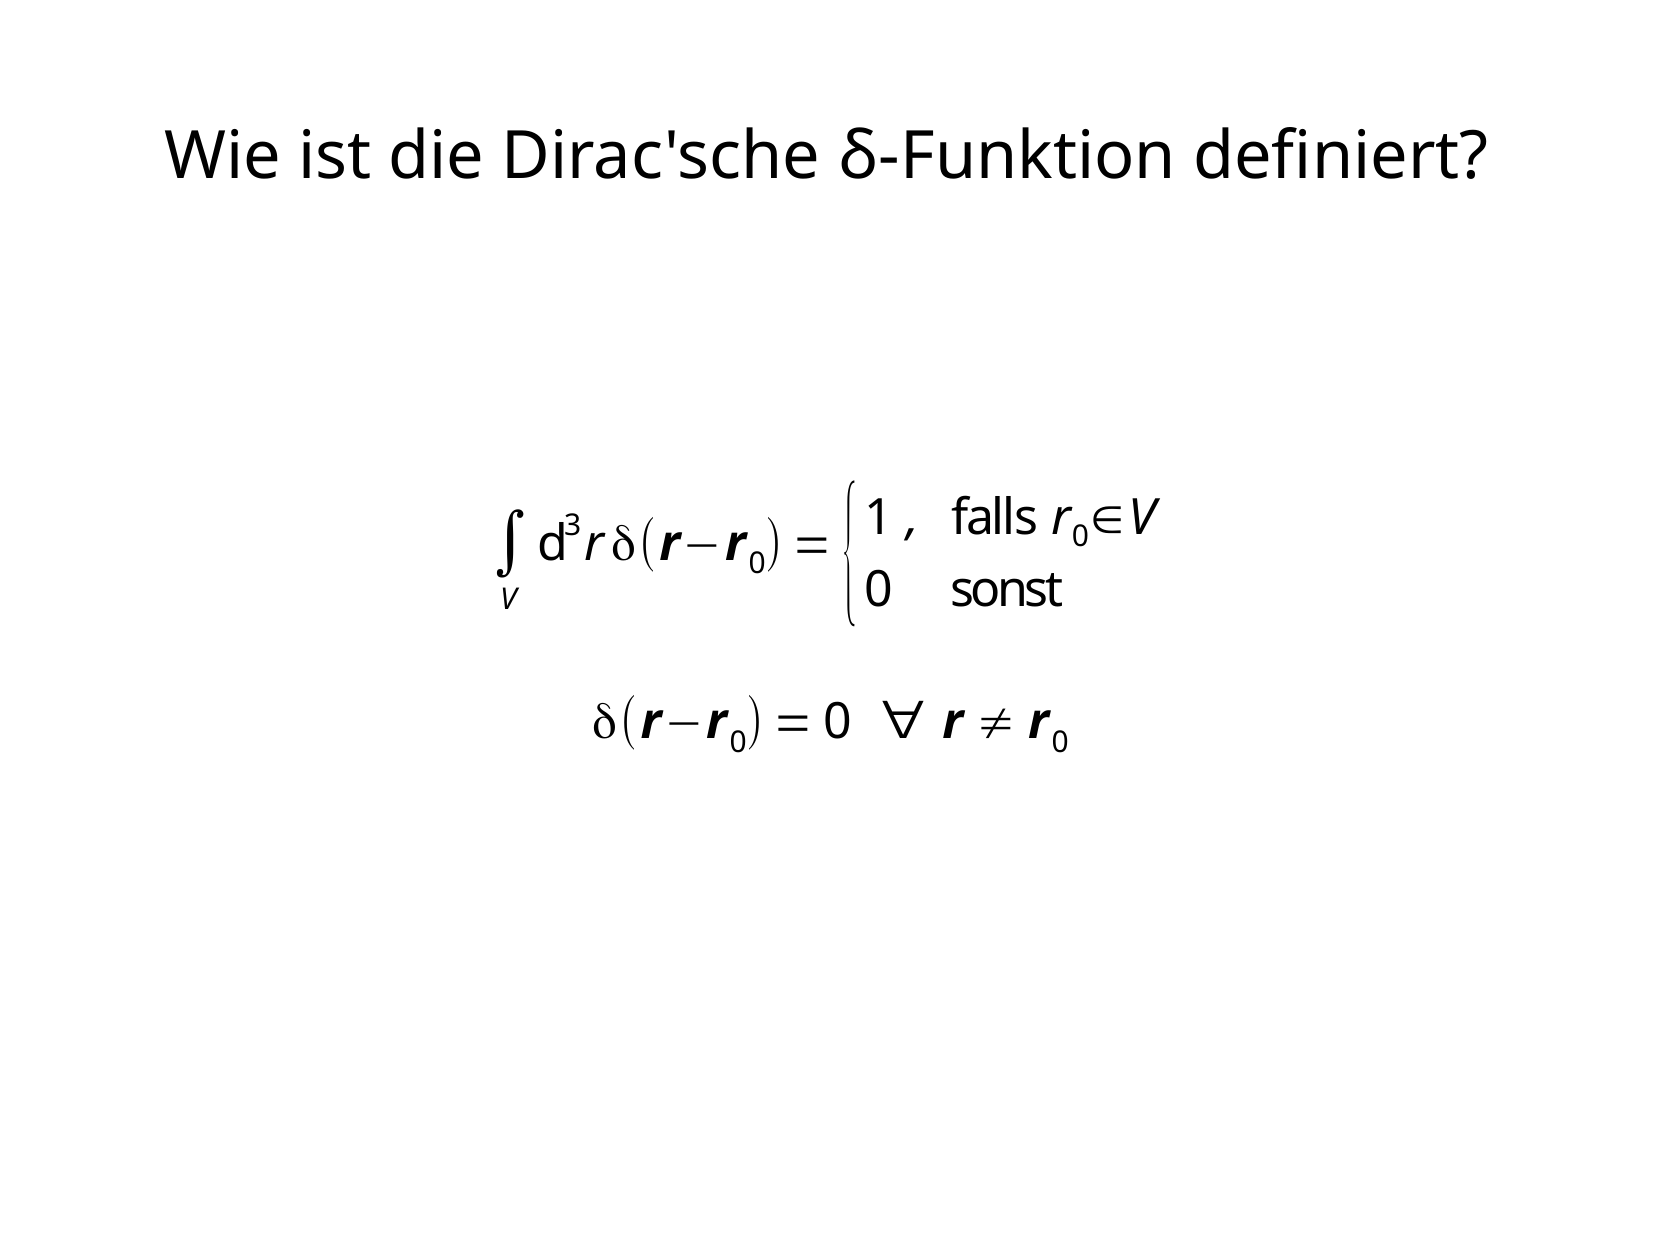

# Wie ist die Dirac'sche δ-Funktion definiert?